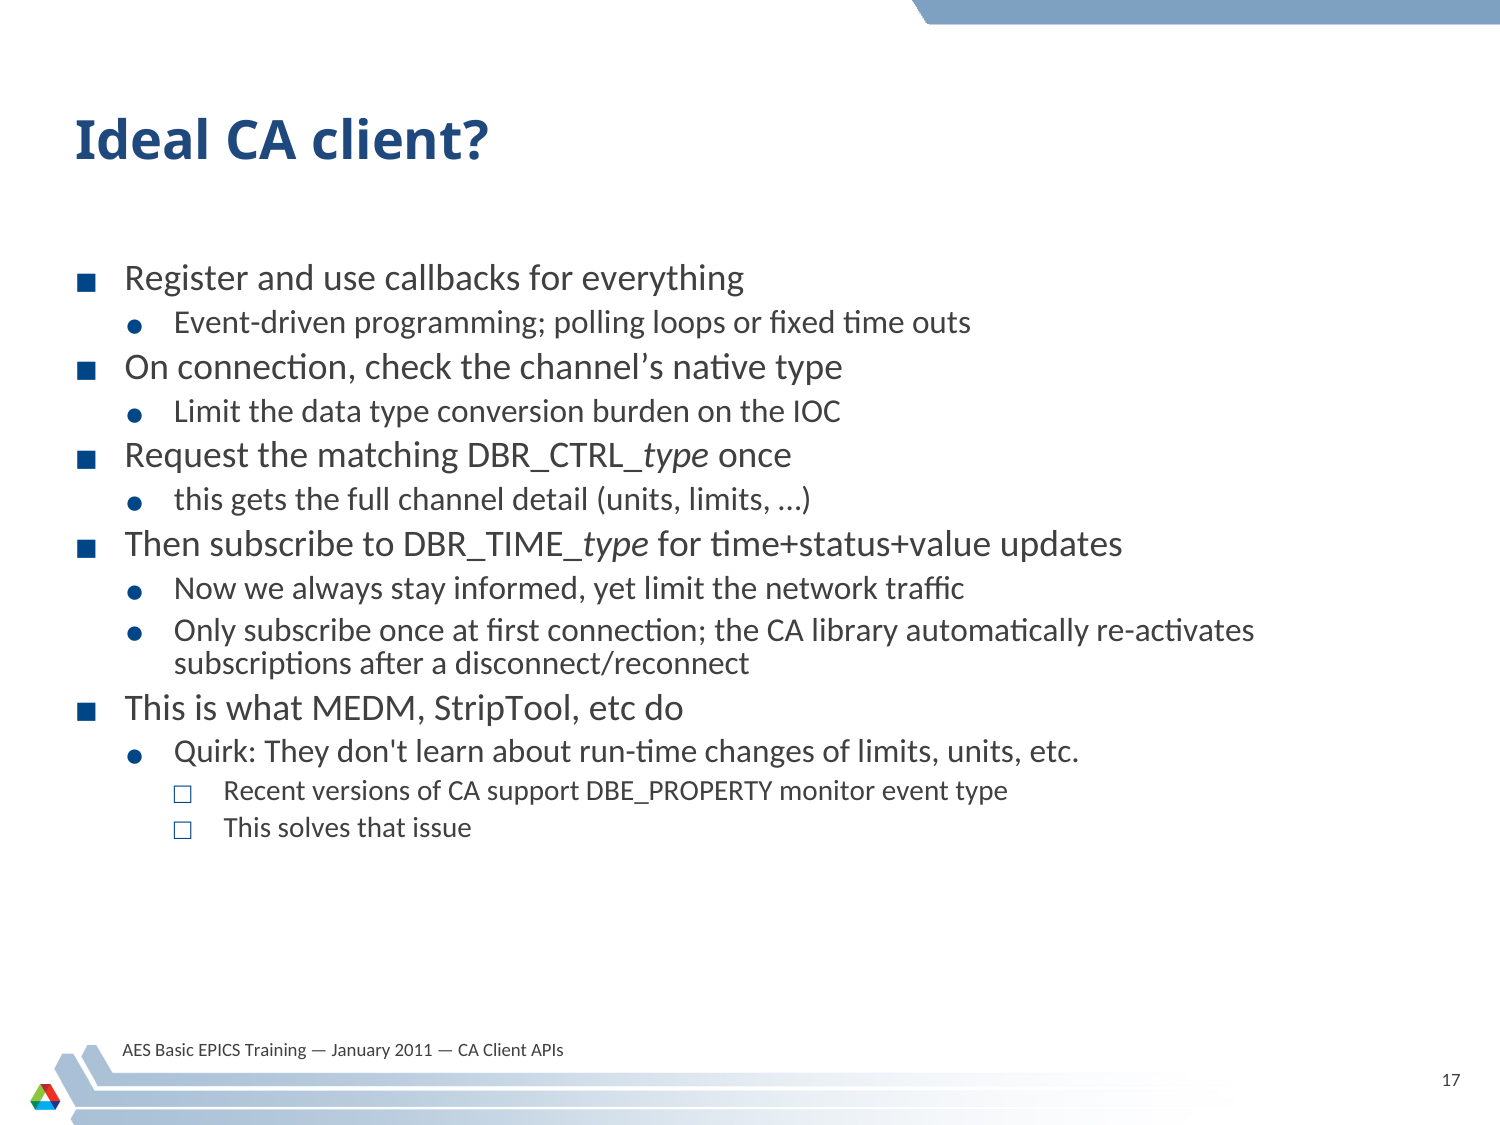

# Ideal CA client?
Register and use callbacks for everything
Event-driven programming; polling loops or fixed time outs
On connection, check the channel’s native type
Limit the data type conversion burden on the IOC
Request the matching DBR_CTRL_type once
this gets the full channel detail (units, limits, …)
Then subscribe to DBR_TIME_type for time+status+value updates
Now we always stay informed, yet limit the network traffic
Only subscribe once at first connection; the CA library automatically re-activates subscriptions after a disconnect/reconnect
This is what MEDM, StripTool, etc do
Quirk: They don't learn about run-time changes of limits, units, etc.
Recent versions of CA support DBE_PROPERTY monitor event type
This solves that issue
AES Basic EPICS Training — January 2011 — CA Client APIs
17